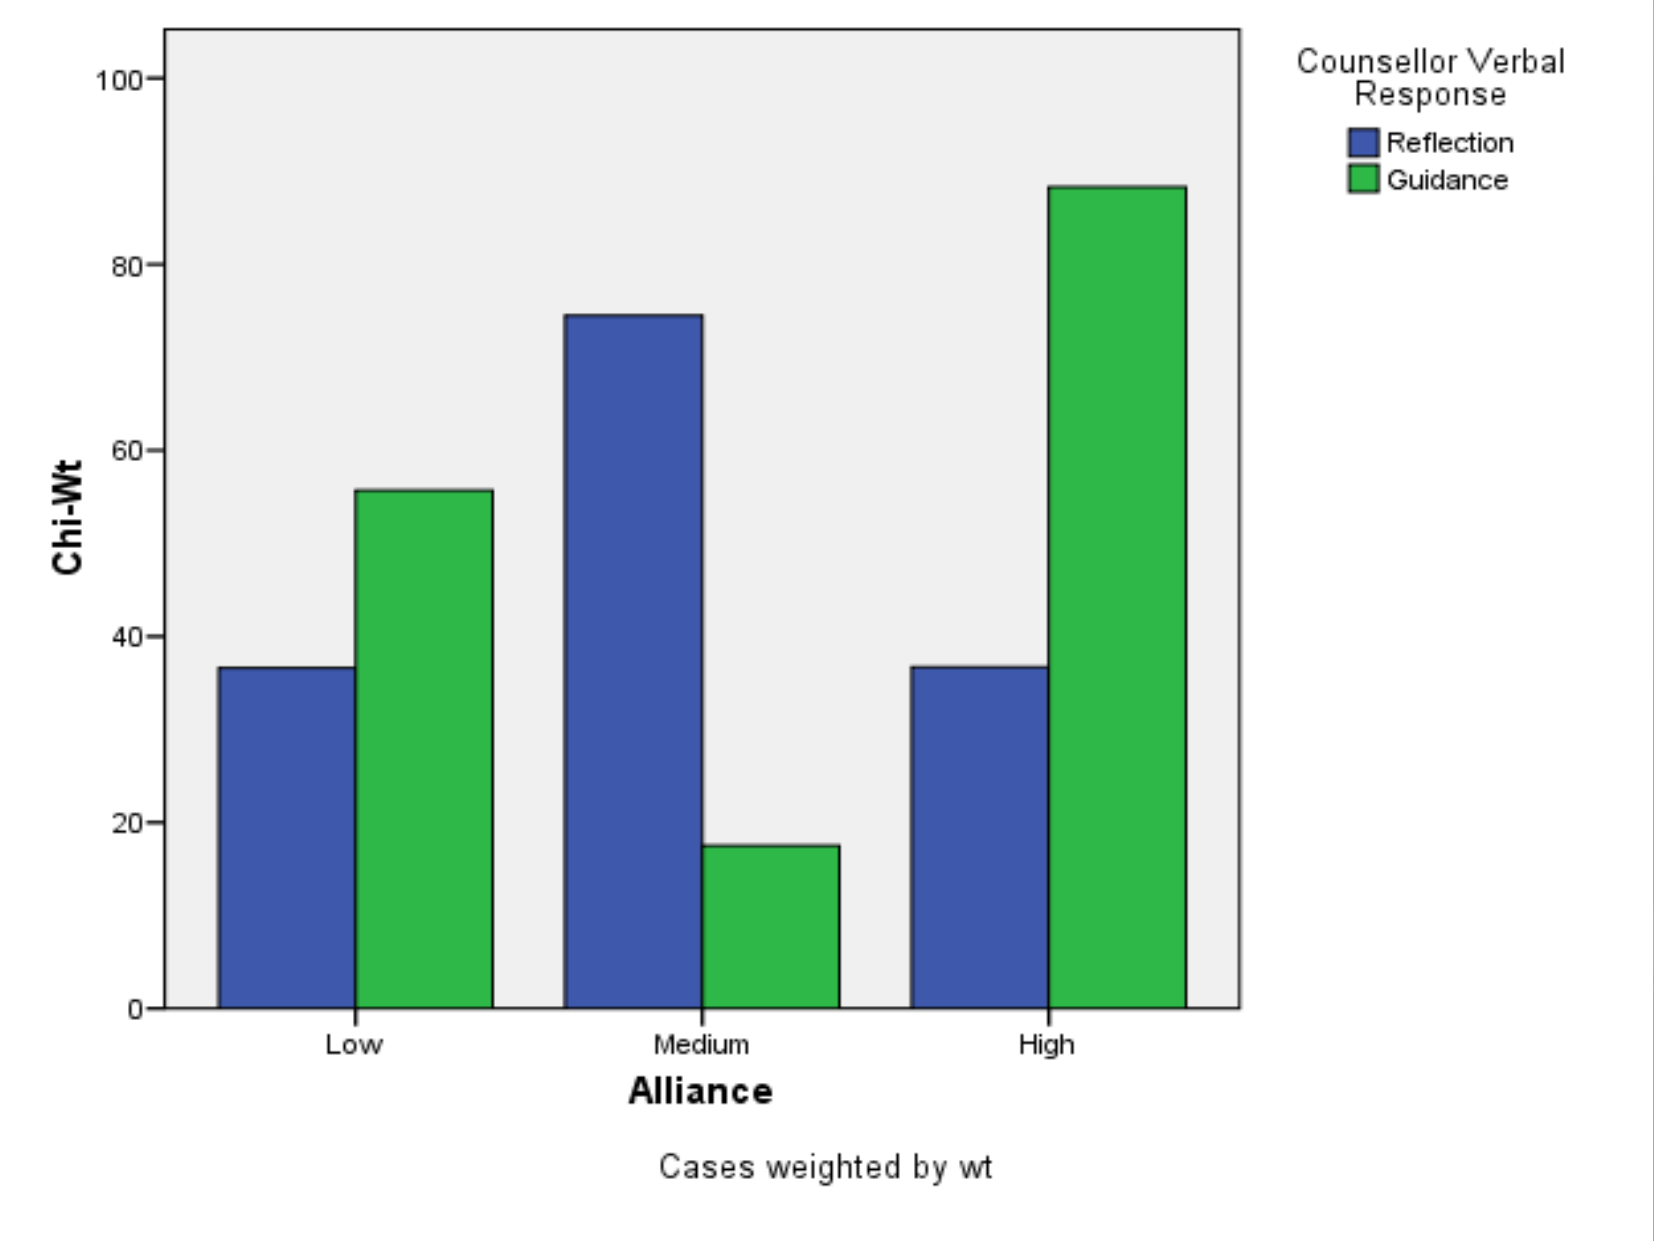

CPSY501: log-linear; meta-analysis
20 Nov 2009
16